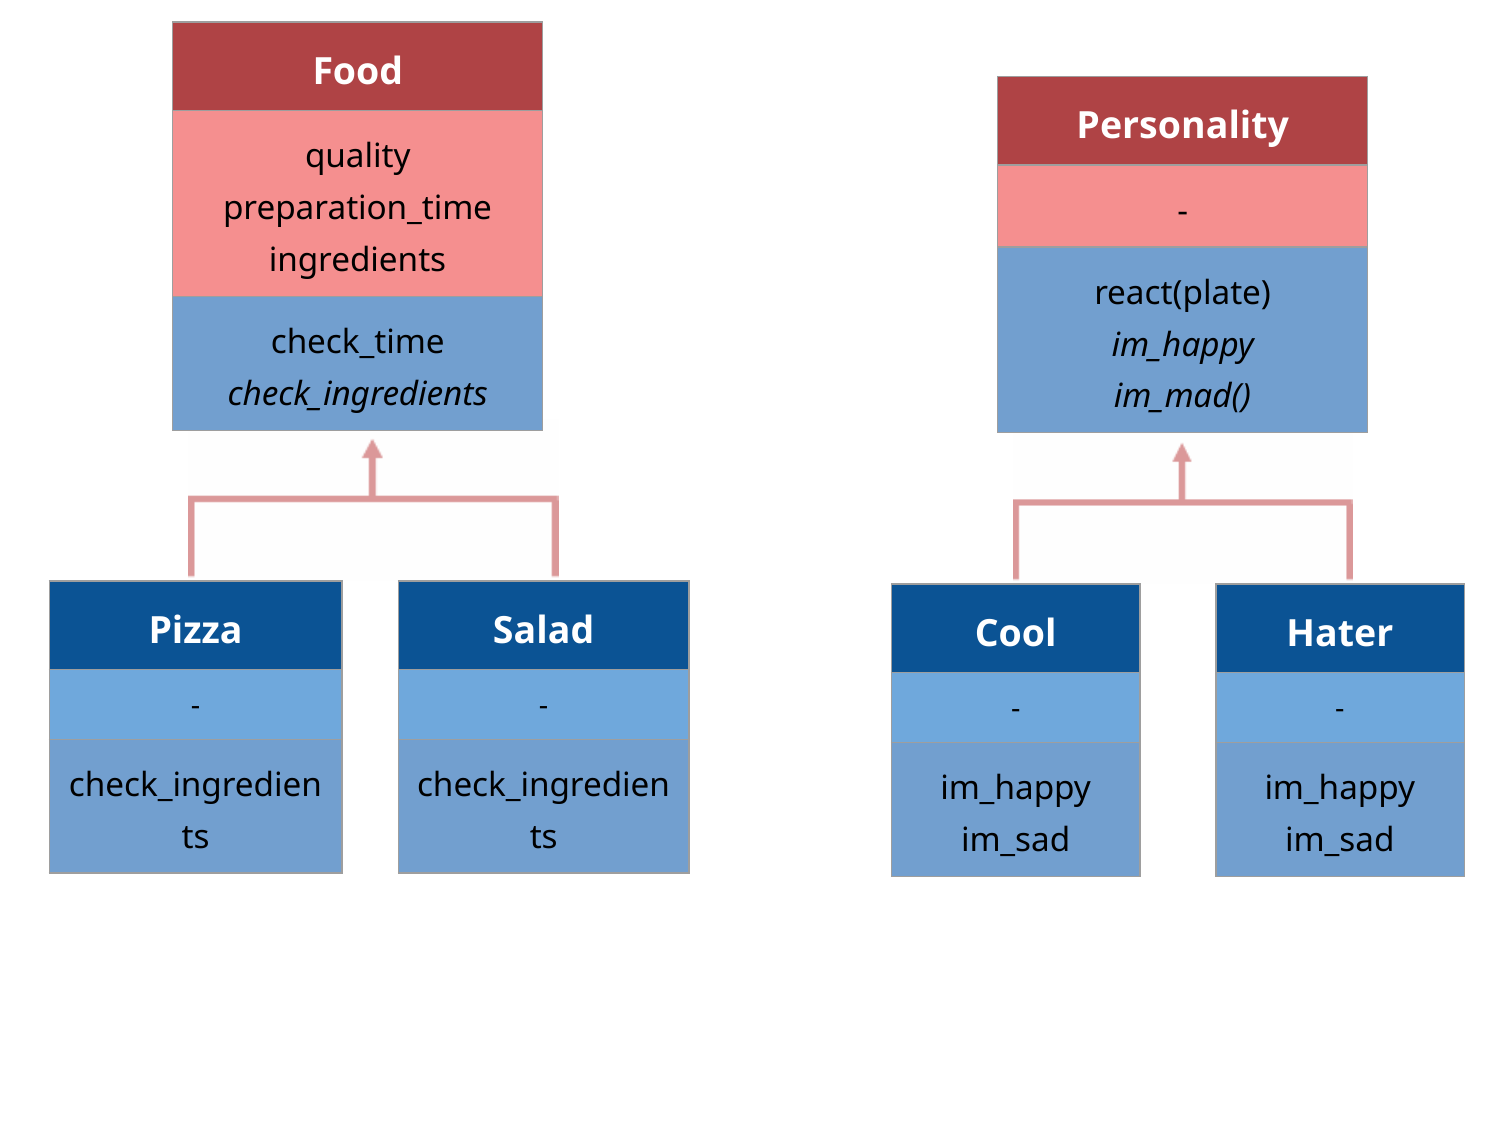

| Food |
| --- |
| quality preparation\_time ingredients |
| check\_time check\_ingredients |
| Personality |
| --- |
| - |
| react(plate) im\_happy im\_mad() |
| Pizza |
| --- |
| - |
| check\_ingredients |
| Salad |
| --- |
| - |
| check\_ingredients |
| Cool |
| --- |
| - |
| im\_happy im\_sad |
| Hater |
| --- |
| - |
| im\_happy im\_sad |